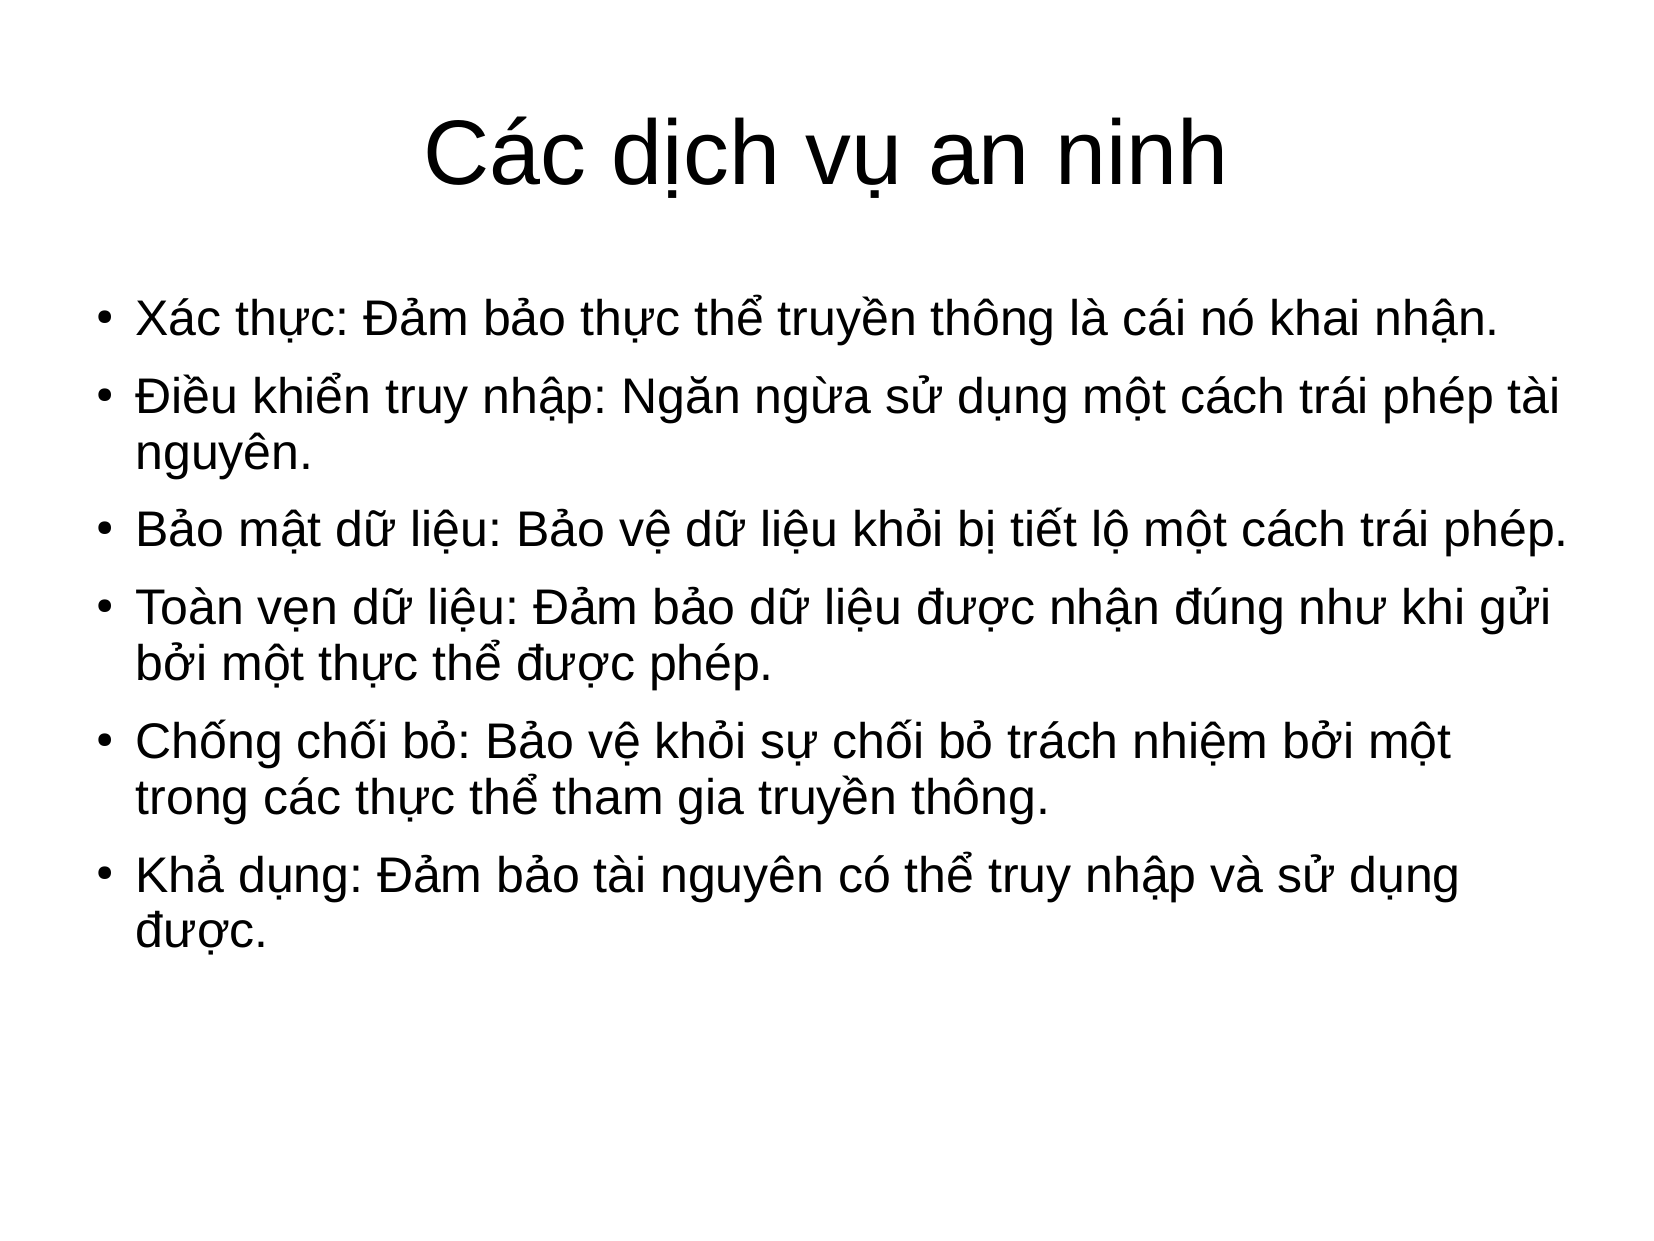

# Các dịch vụ an ninh
Xác thực: Đảm bảo thực thể truyền thông là cái nó khai nhận.
Điều khiển truy nhập: Ngăn ngừa sử dụng một cách trái phép tài nguyên.
Bảo mật dữ liệu: Bảo vệ dữ liệu khỏi bị tiết lộ một cách trái phép.
Toàn vẹn dữ liệu: Đảm bảo dữ liệu được nhận đúng như khi gửi bởi một thực thể được phép.
Chống chối bỏ: Bảo vệ khỏi sự chối bỏ trách nhiệm bởi một trong các thực thể tham gia truyền thông.
Khả dụng: Đảm bảo tài nguyên có thể truy nhập và sử dụng được.